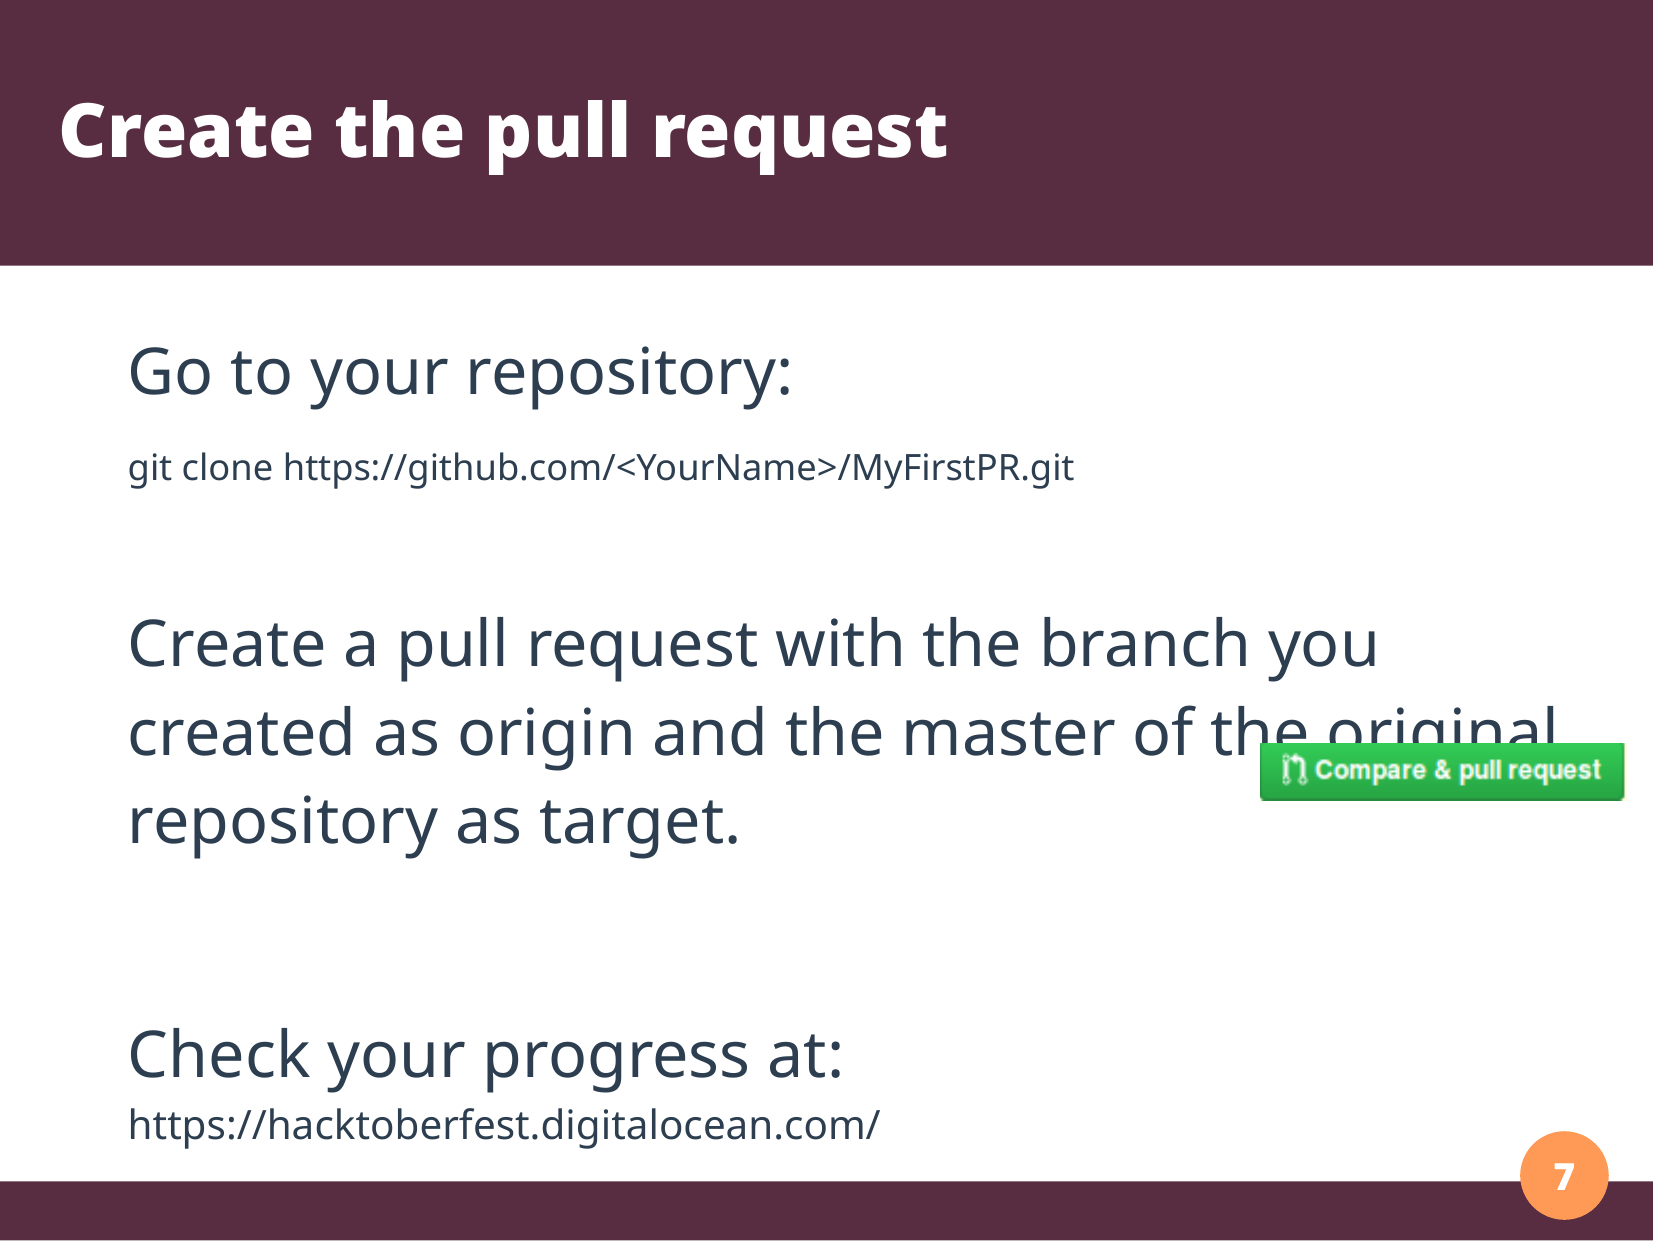

# Create the pull request
Go to your repository:
git clone https://github.com/<YourName>/MyFirstPR.git
Create a pull request with the branch you created as origin and the master of the original repository as target.
Check your progress at:
https://hacktoberfest.digitalocean.com/
7